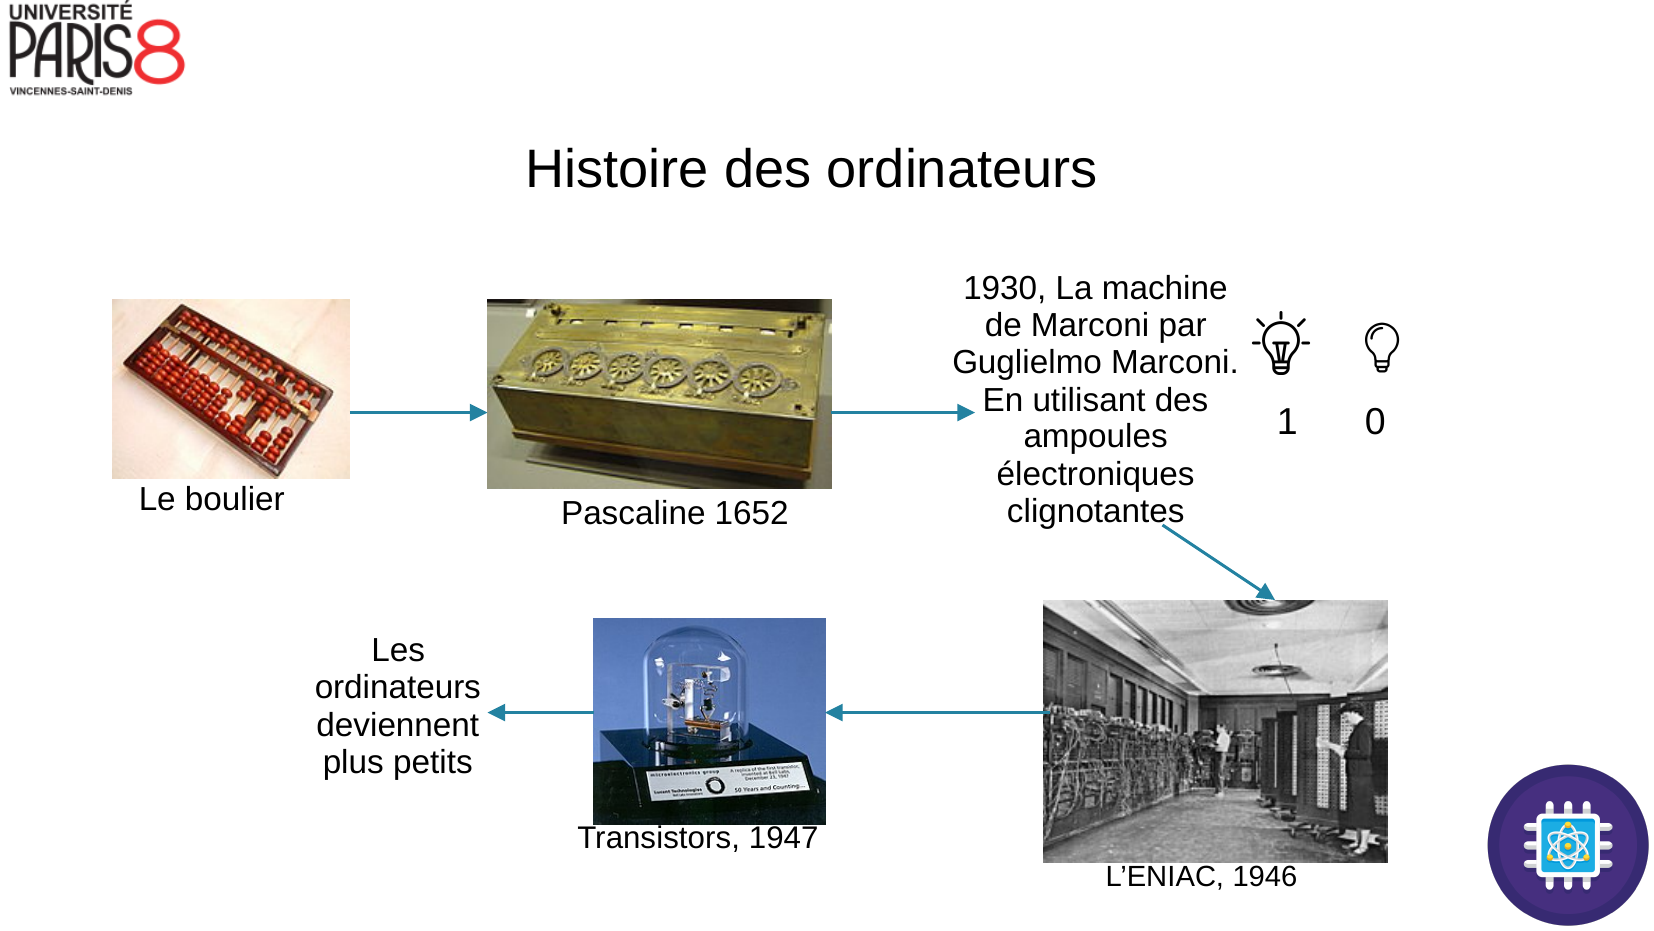

# Histoire des ordinateurs
1930, La machine de Marconi par Guglielmo Marconi. En utilisant des ampoules électroniques clignotantes
1
0
Le boulier
Pascaline 1652
Les ordinateurs deviennent plus petits
Transistors, 1947
L’ENIAC, 1946